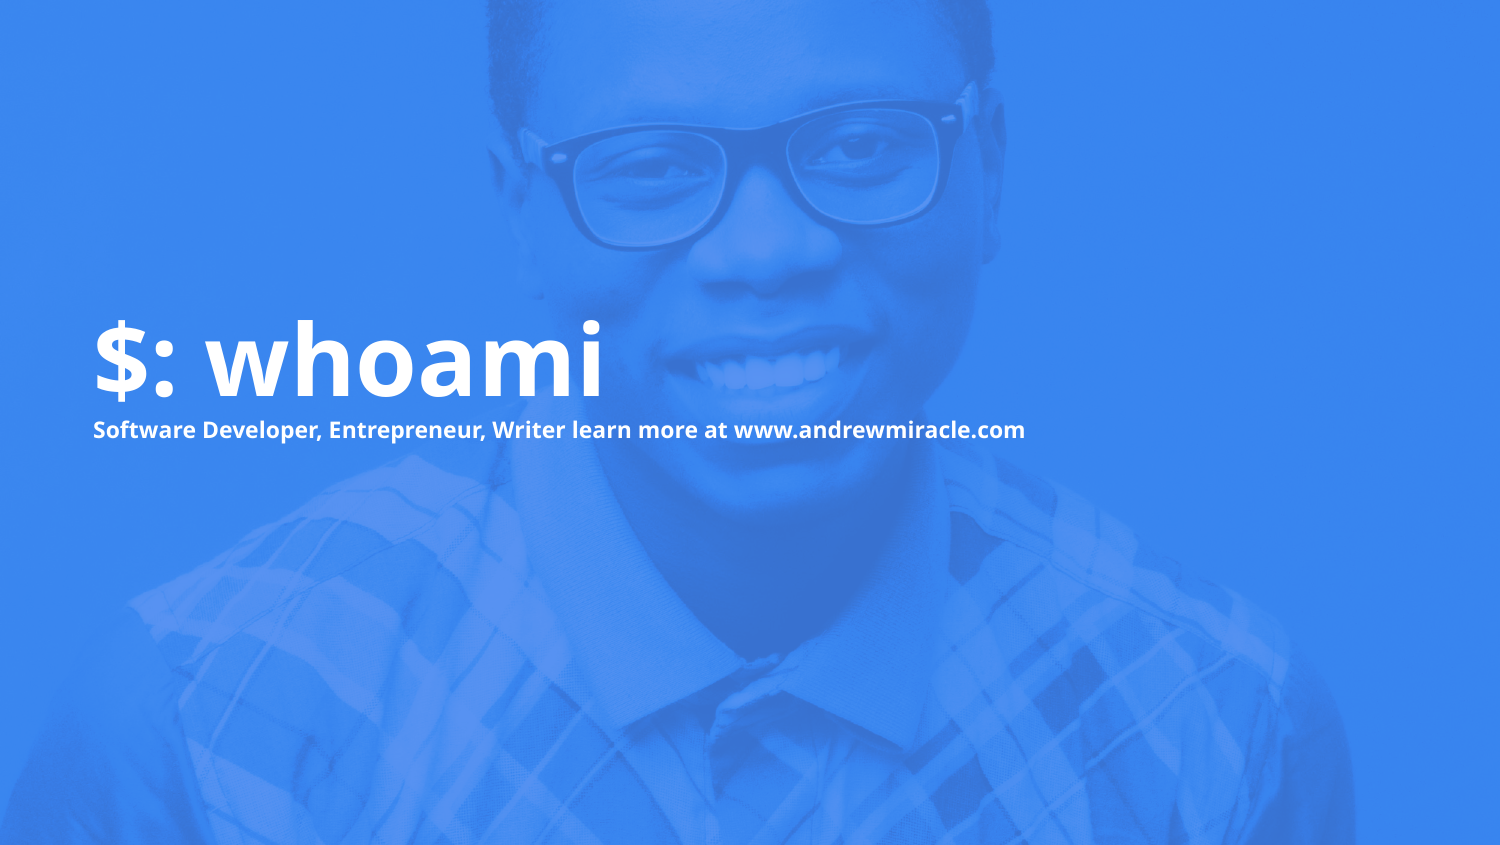

$: whoami
Software Developer, Entrepreneur, Writer learn more at www.andrewmiracle.com